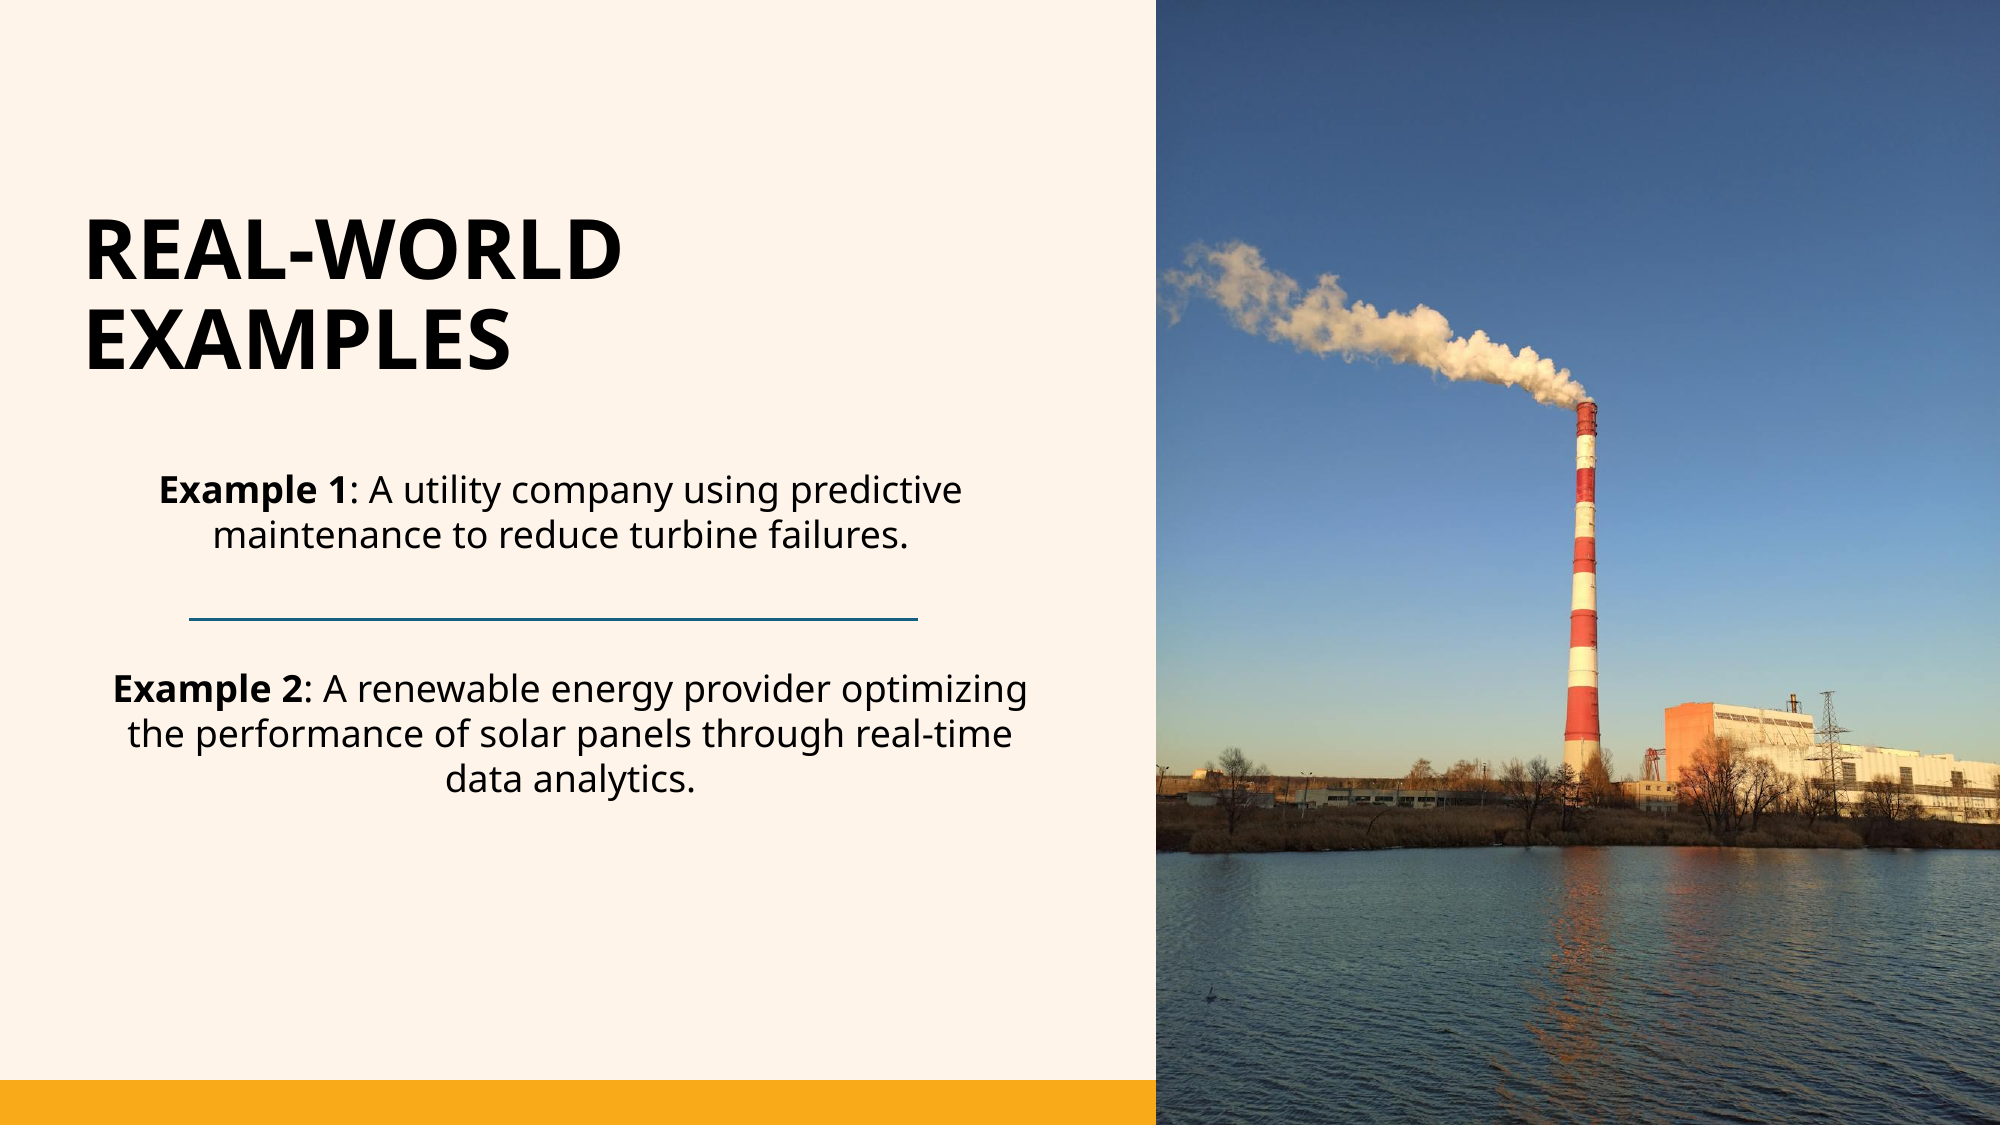

# Real-World Examples
Example 1: A utility company using predictive maintenance to reduce turbine failures.
Example 2: A renewable energy provider optimizing the performance of solar panels through real-time data analytics.